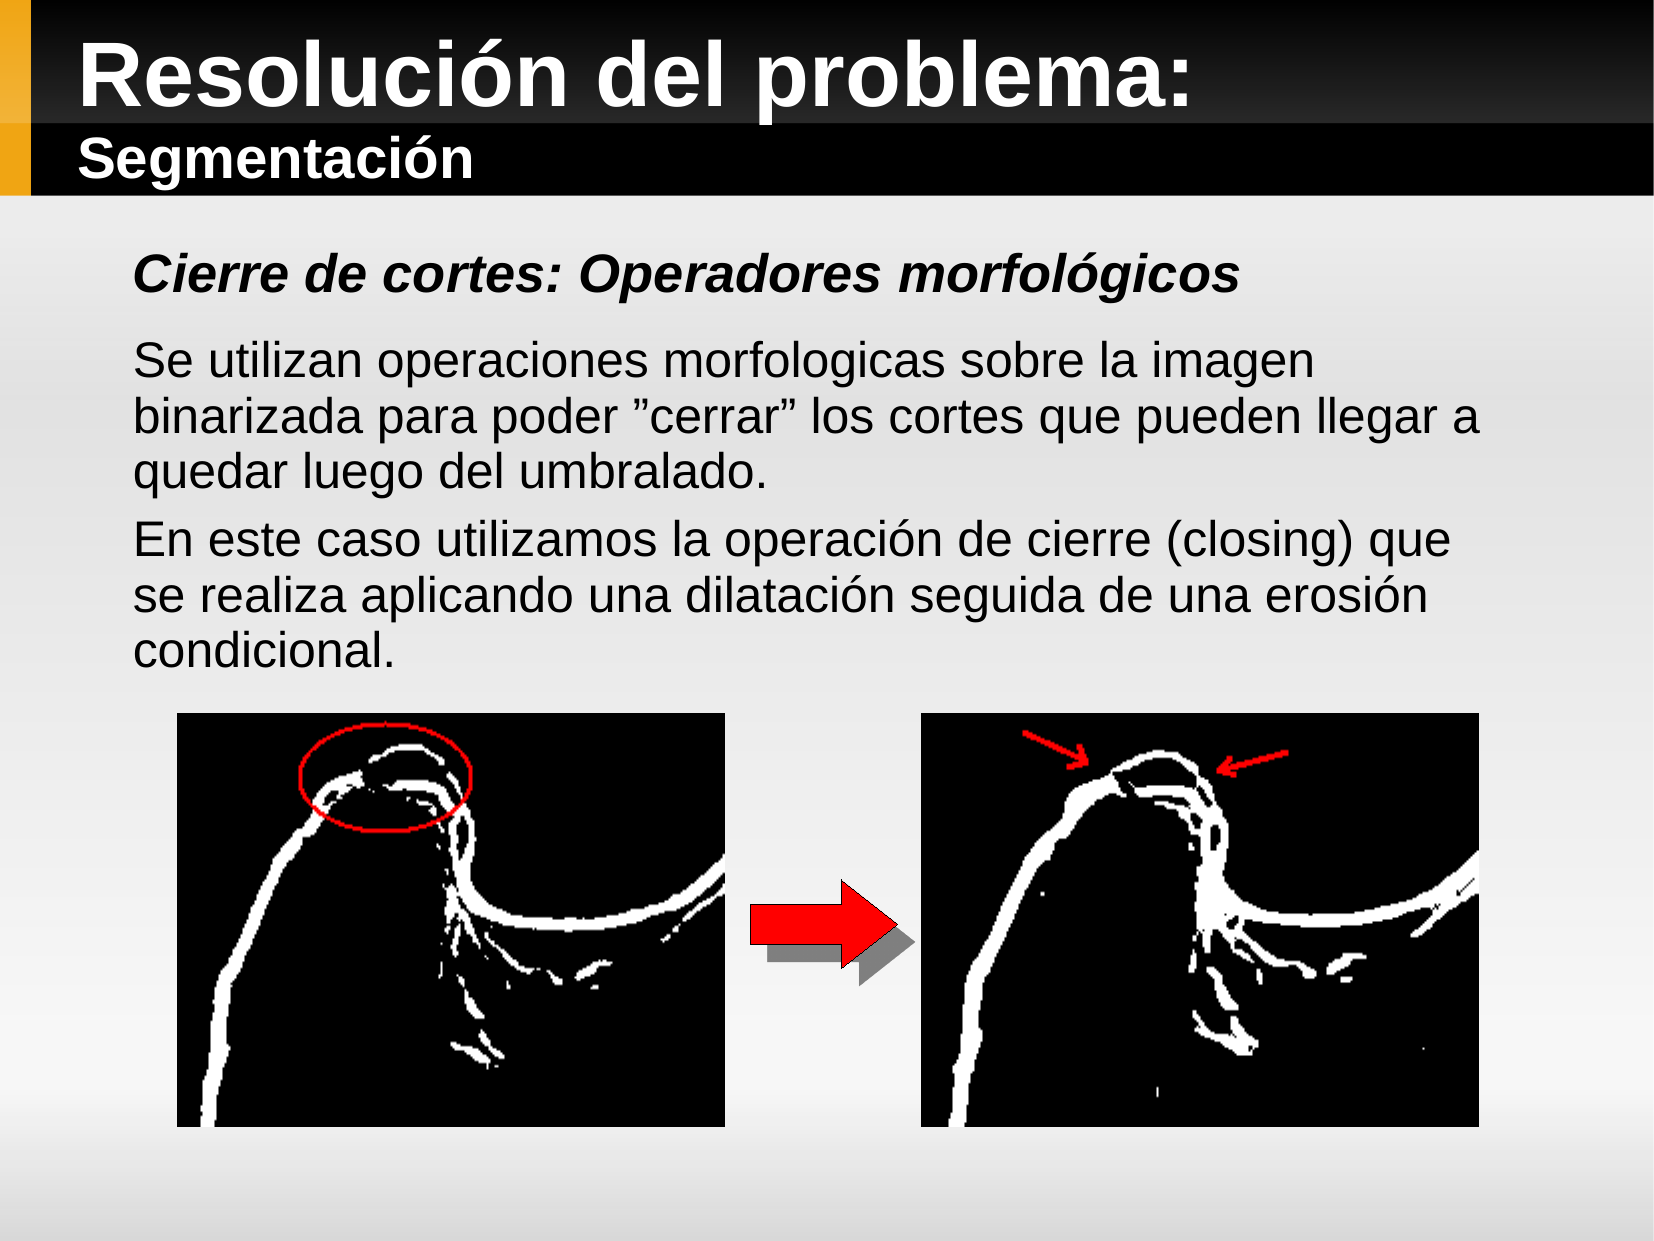

# Resolución del problema: Segmentación
Cierre de cortes: Operadores morfológicos
Se utilizan operaciones morfologicas sobre la imagen binarizada para poder ”cerrar” los cortes que pueden llegar a quedar luego del umbralado.
En este caso utilizamos la operación de cierre (closing) que se realiza aplicando una dilatación seguida de una erosión condicional.